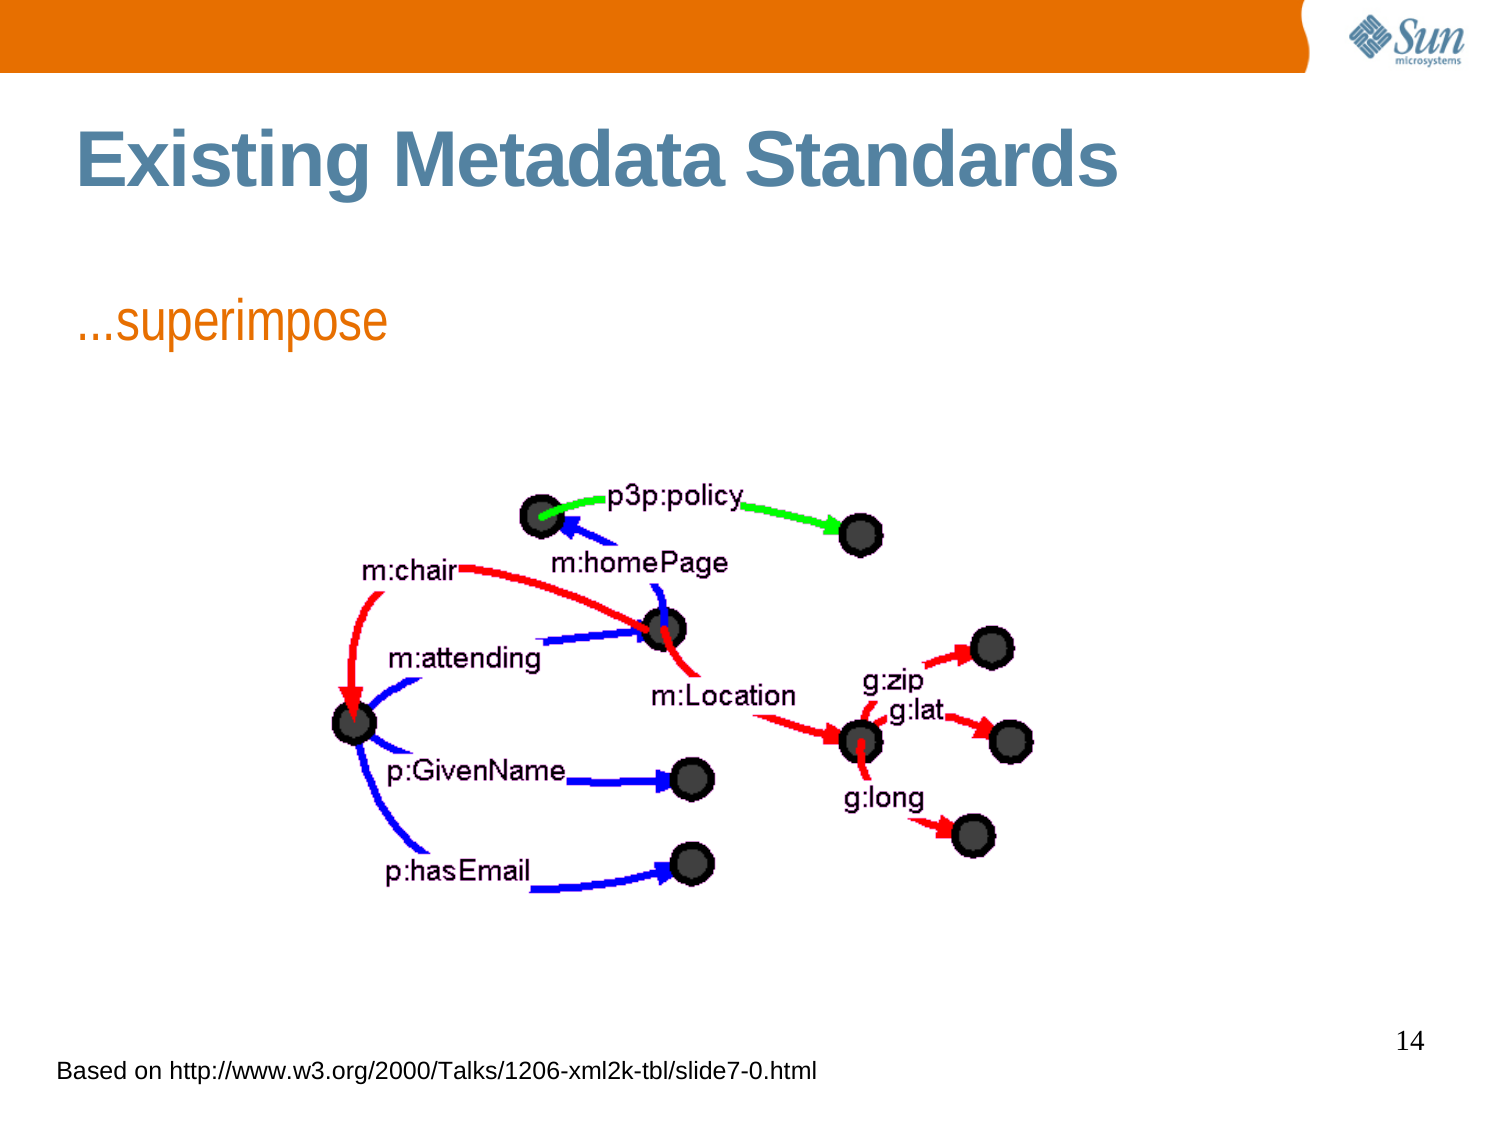

# Existing Metadata Standards
...superimpose
14
Based on http://www.w3.org/2000/Talks/1206-xml2k-tbl/slide7-0.html